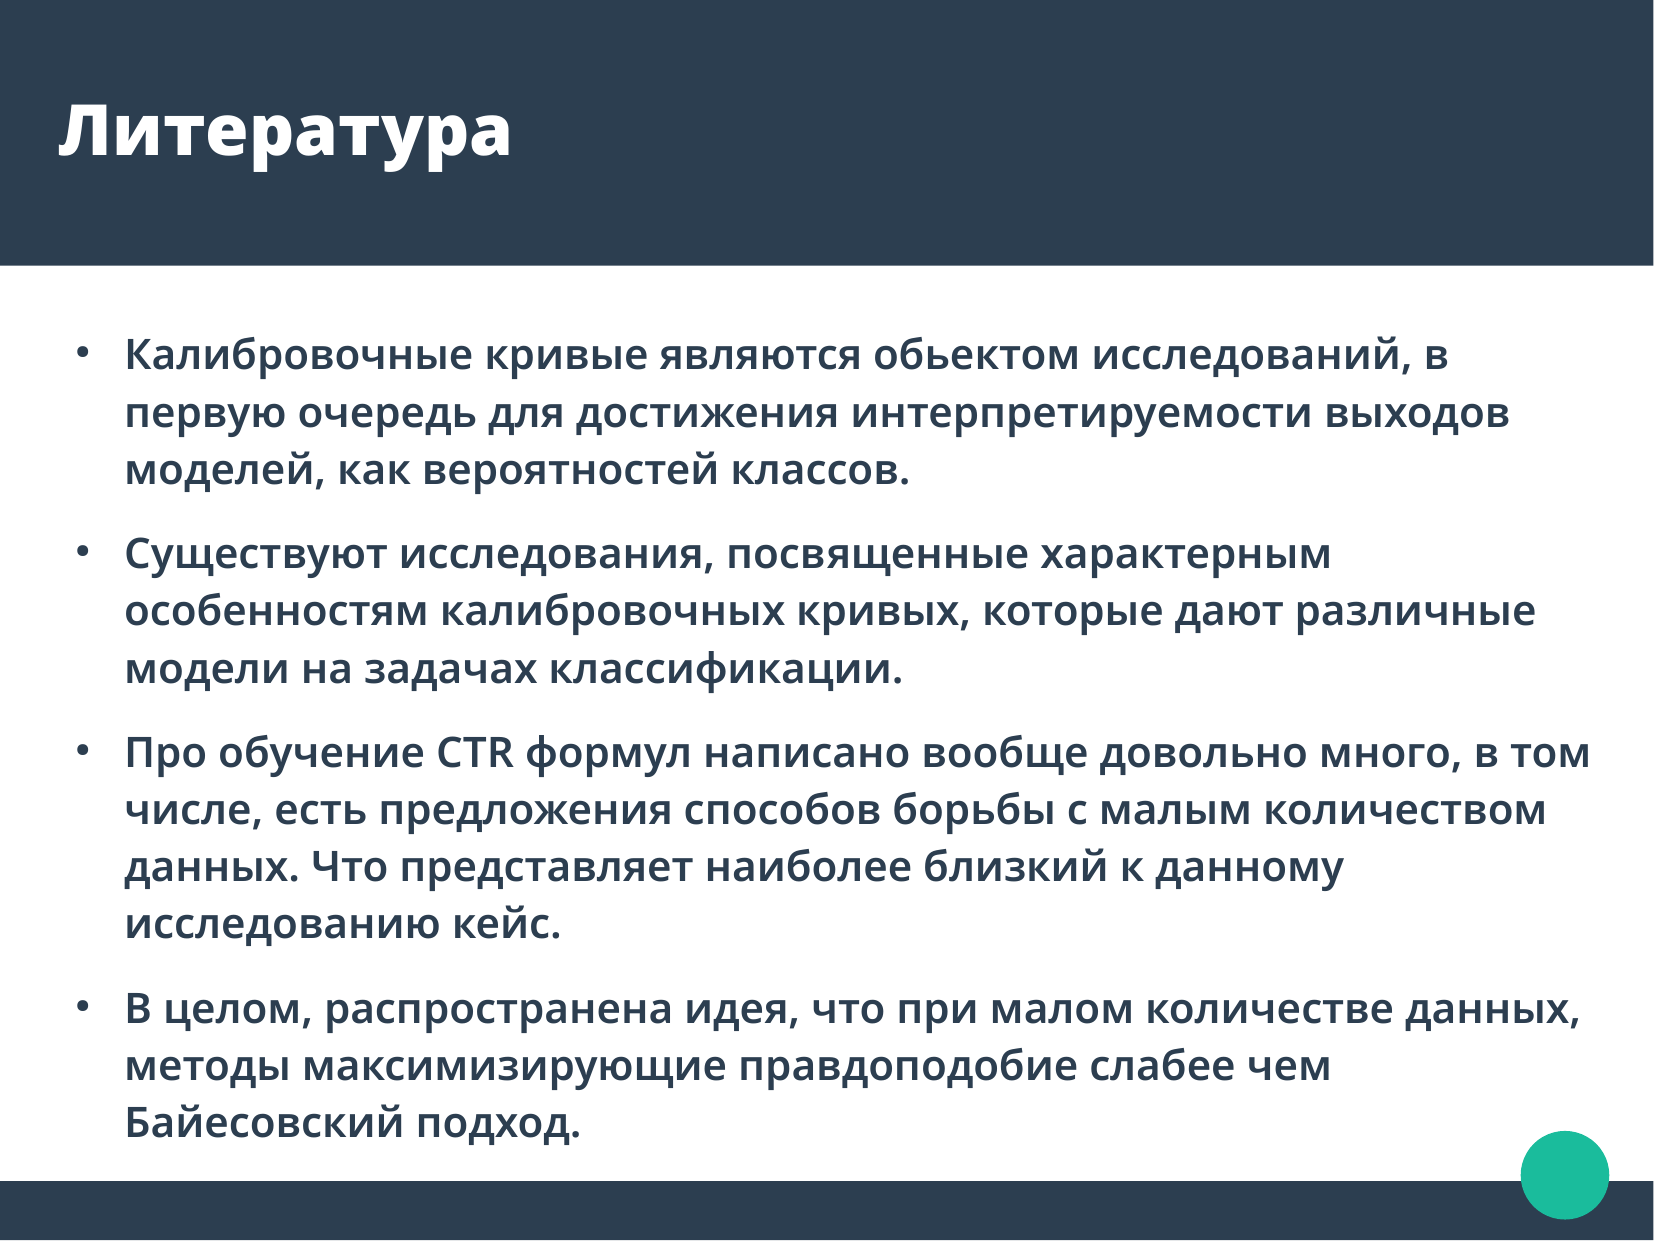

# Литература
Калибровочные кривые являются обьектом исследований, в первую очередь для достижения интерпретируемости выходов моделей, как вероятностей классов.
Существуют исследования, посвященные характерным особенностям калибровочных кривых, которые дают различные модели на задачах классификации.
Про обучение CTR формул написано вообще довольно много, в том числе, есть предложения способов борьбы с малым количеством данных. Что представляет наиболее близкий к данному исследованию кейс.
В целом, распространена идея, что при малом количестве данных, методы максимизирующие правдоподобие слабее чем Байесовский подход.